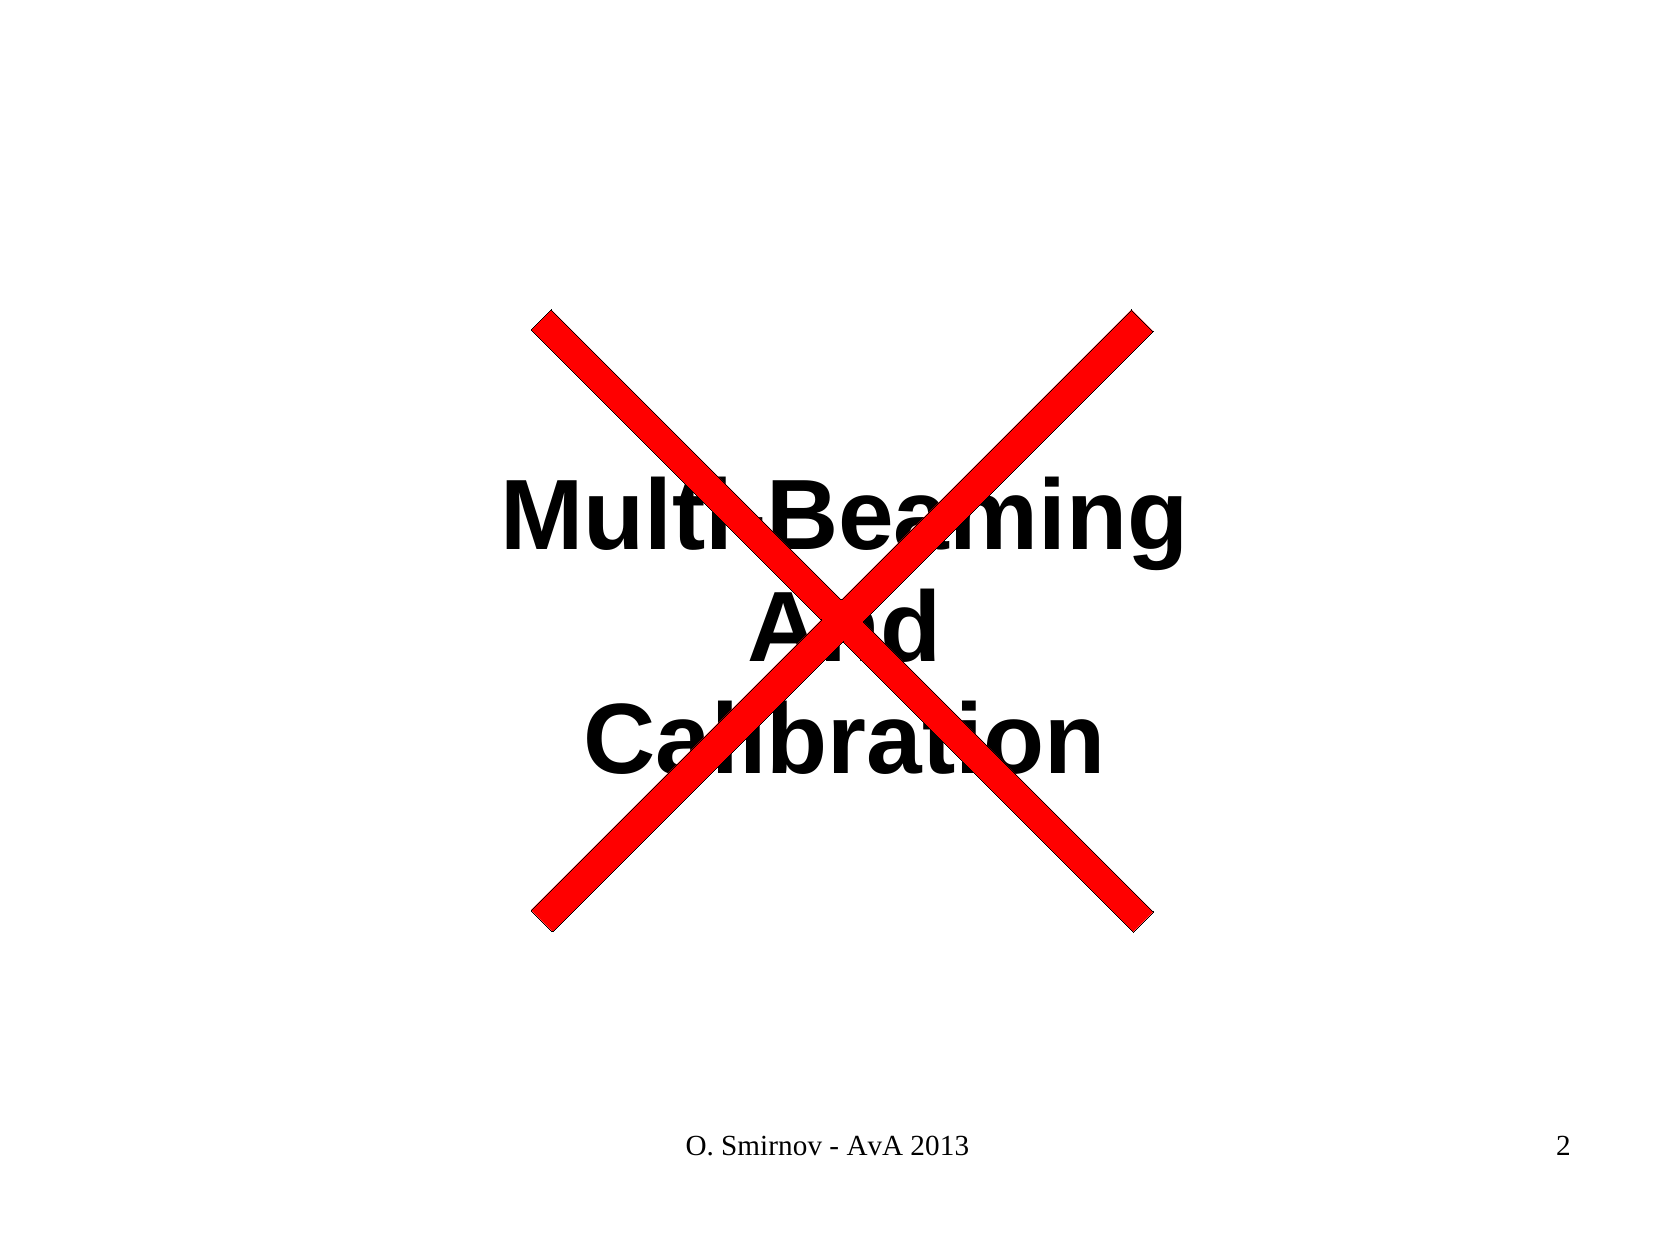

Multi-Beaming
And
Calibration
O. Smirnov - AvA 2013
2